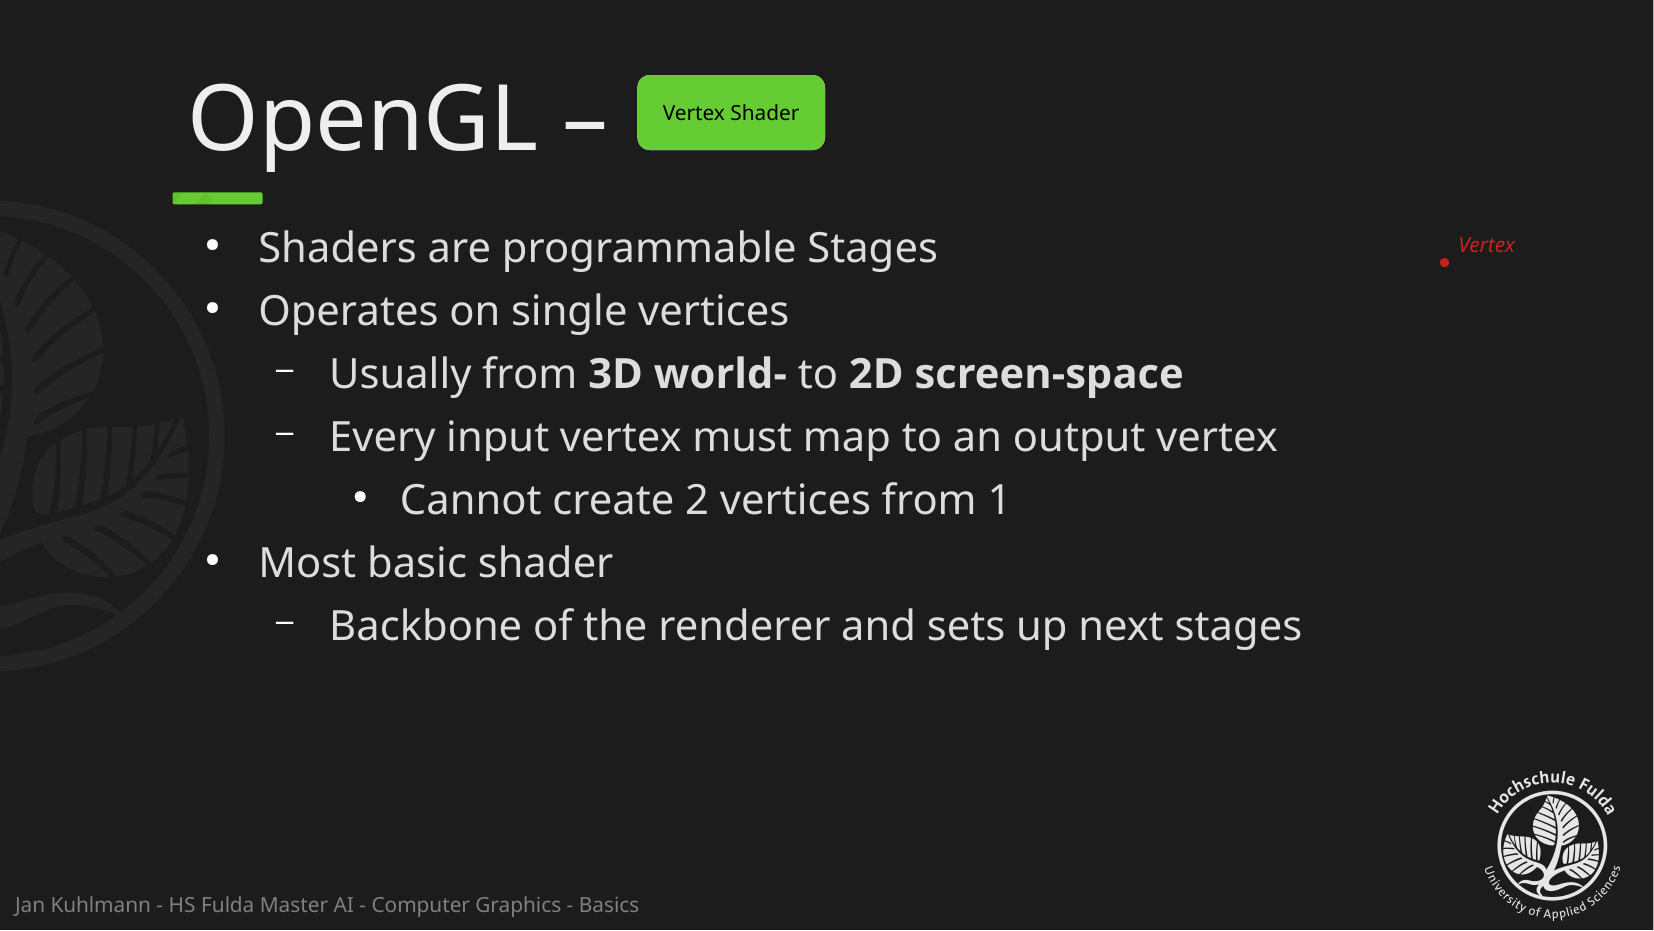

# OpenGL –
Vertex Specification
Vertex Shader
Shaders are programmable Stages
Operates on single vertices
Usually from 3D world- to 2D screen-space
Every input vertex must map to an output vertex
Cannot create 2 vertices from 1
Most basic shader
Backbone of the renderer and sets up next stages
Vertex
Jan Kuhlmann - HS Fulda Master AI - Computer Graphics - Basics